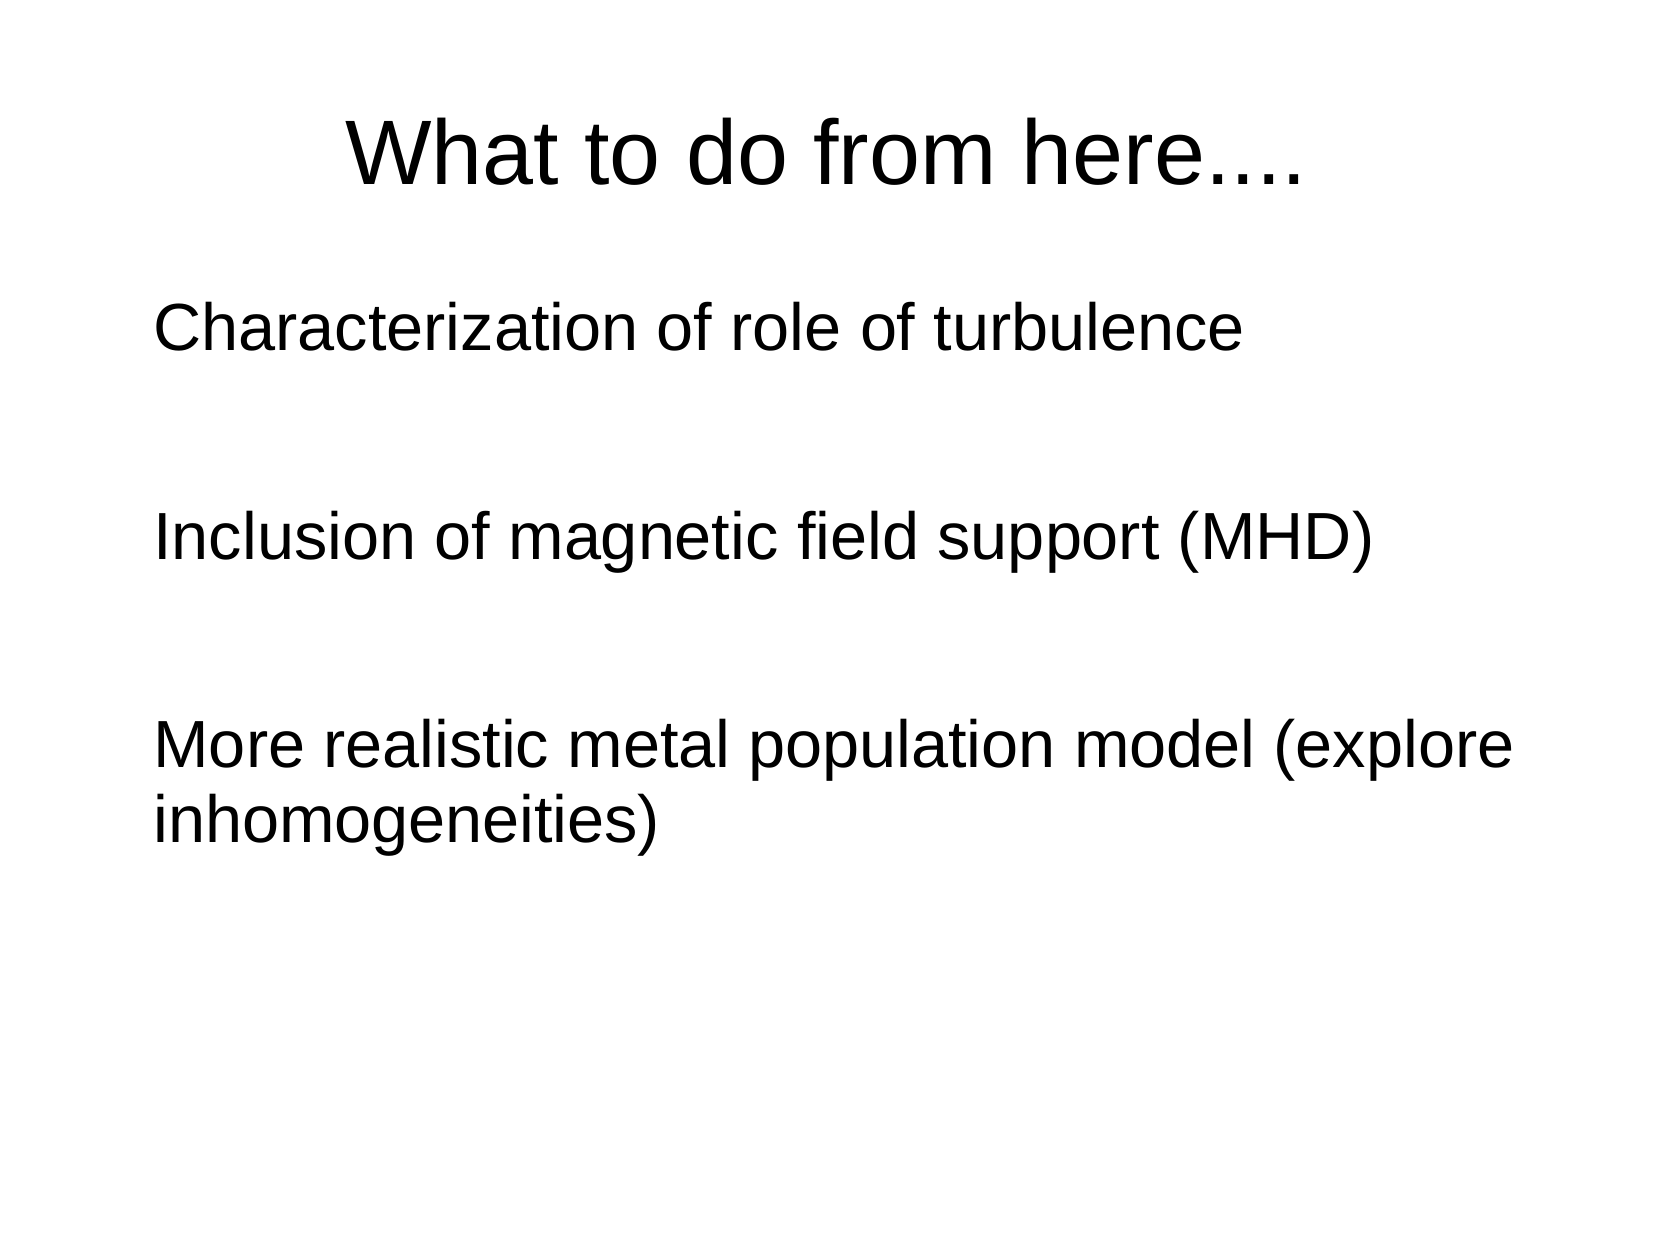

# What to do from here....
Characterization of role of turbulence
Inclusion of magnetic field support (MHD)
More realistic metal population model (explore inhomogeneities)